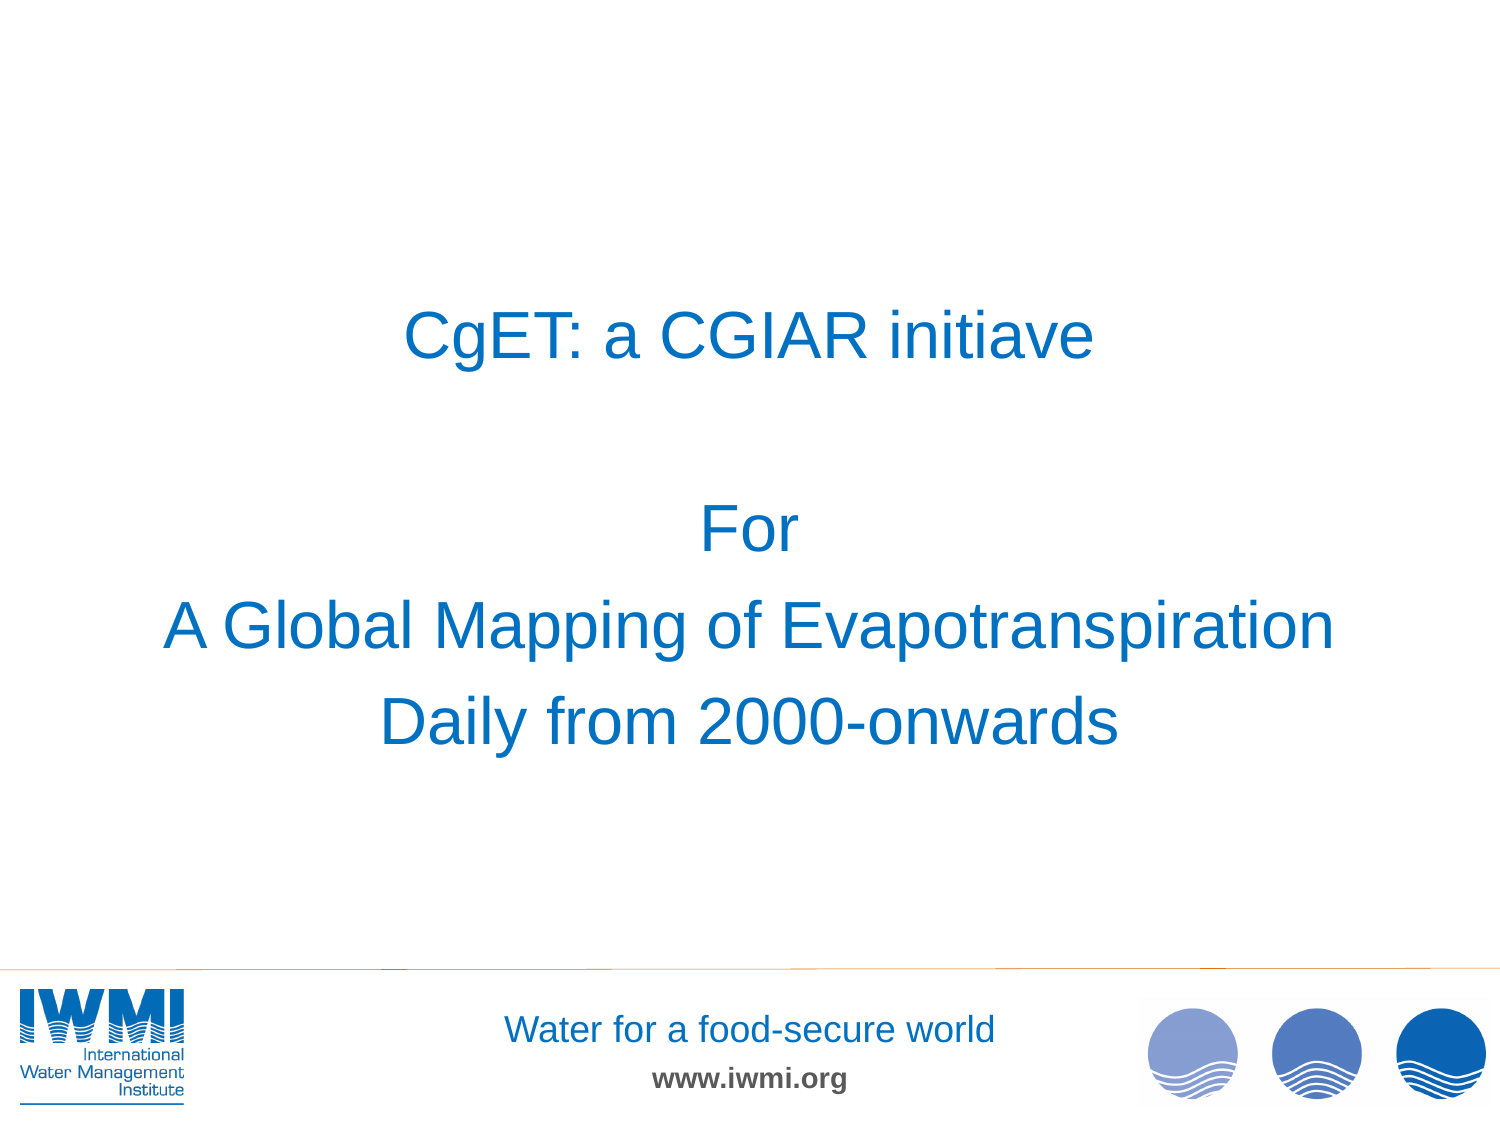

# CgET: a CGIAR initiave
For
A Global Mapping of Evapotranspiration
Daily from 2000-onwards